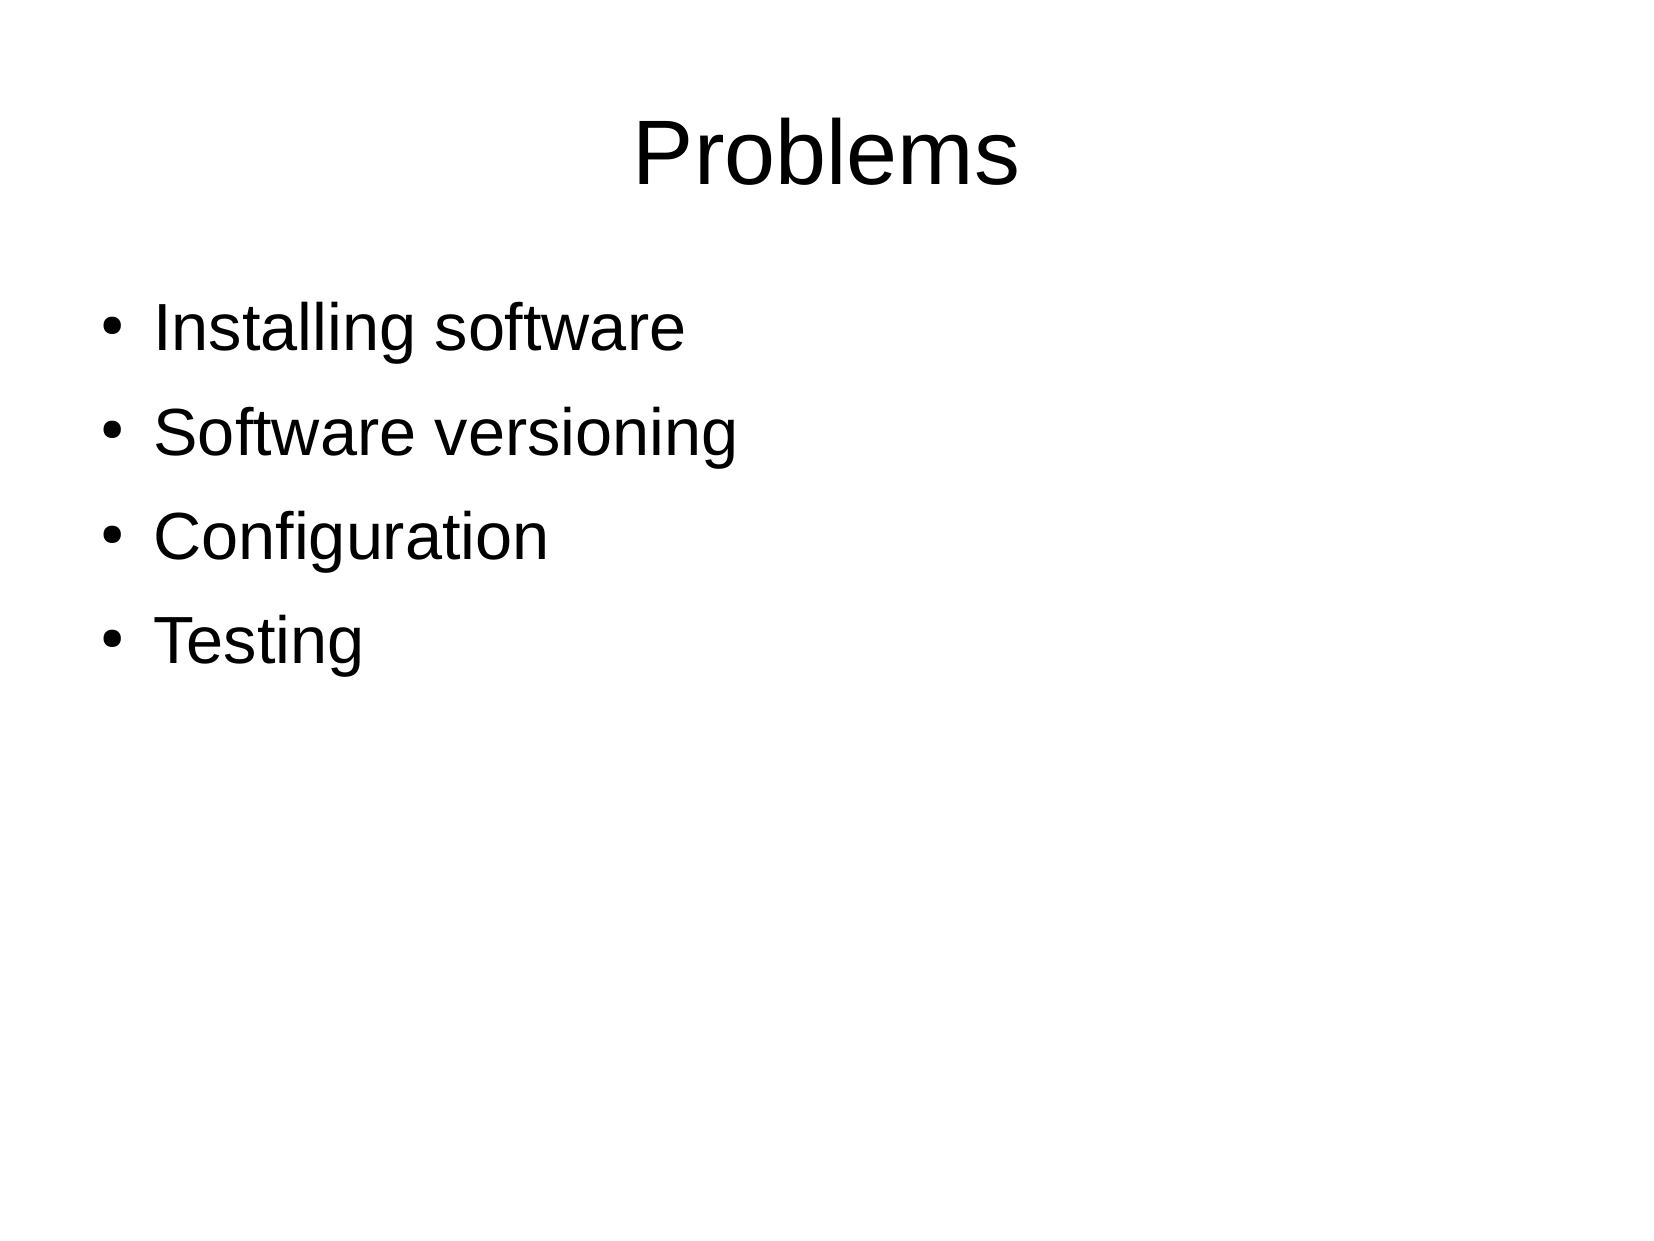

# Problems
Installing software
Software versioning
Configuration
Testing